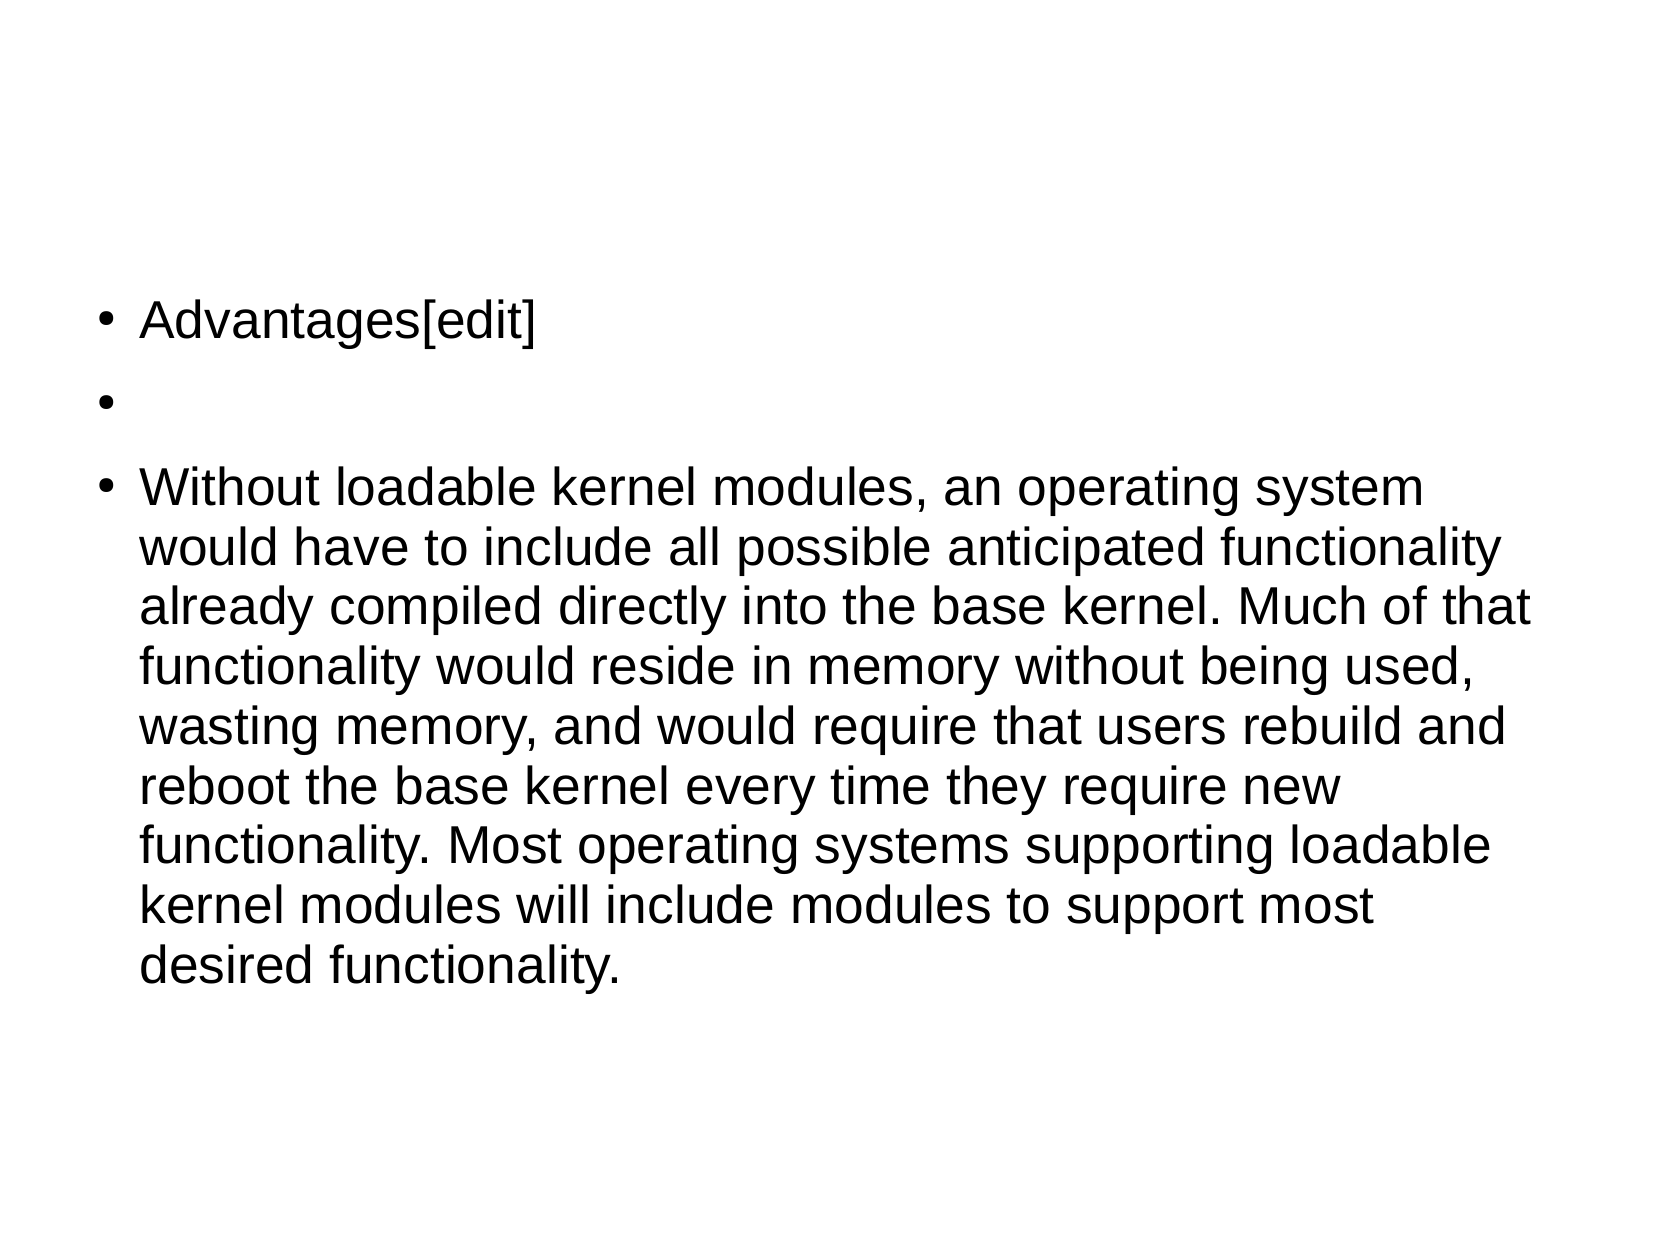

#
Advantages[edit]
Without loadable kernel modules, an operating system would have to include all possible anticipated functionality already compiled directly into the base kernel. Much of that functionality would reside in memory without being used, wasting memory, and would require that users rebuild and reboot the base kernel every time they require new functionality. Most operating systems supporting loadable kernel modules will include modules to support most desired functionality.